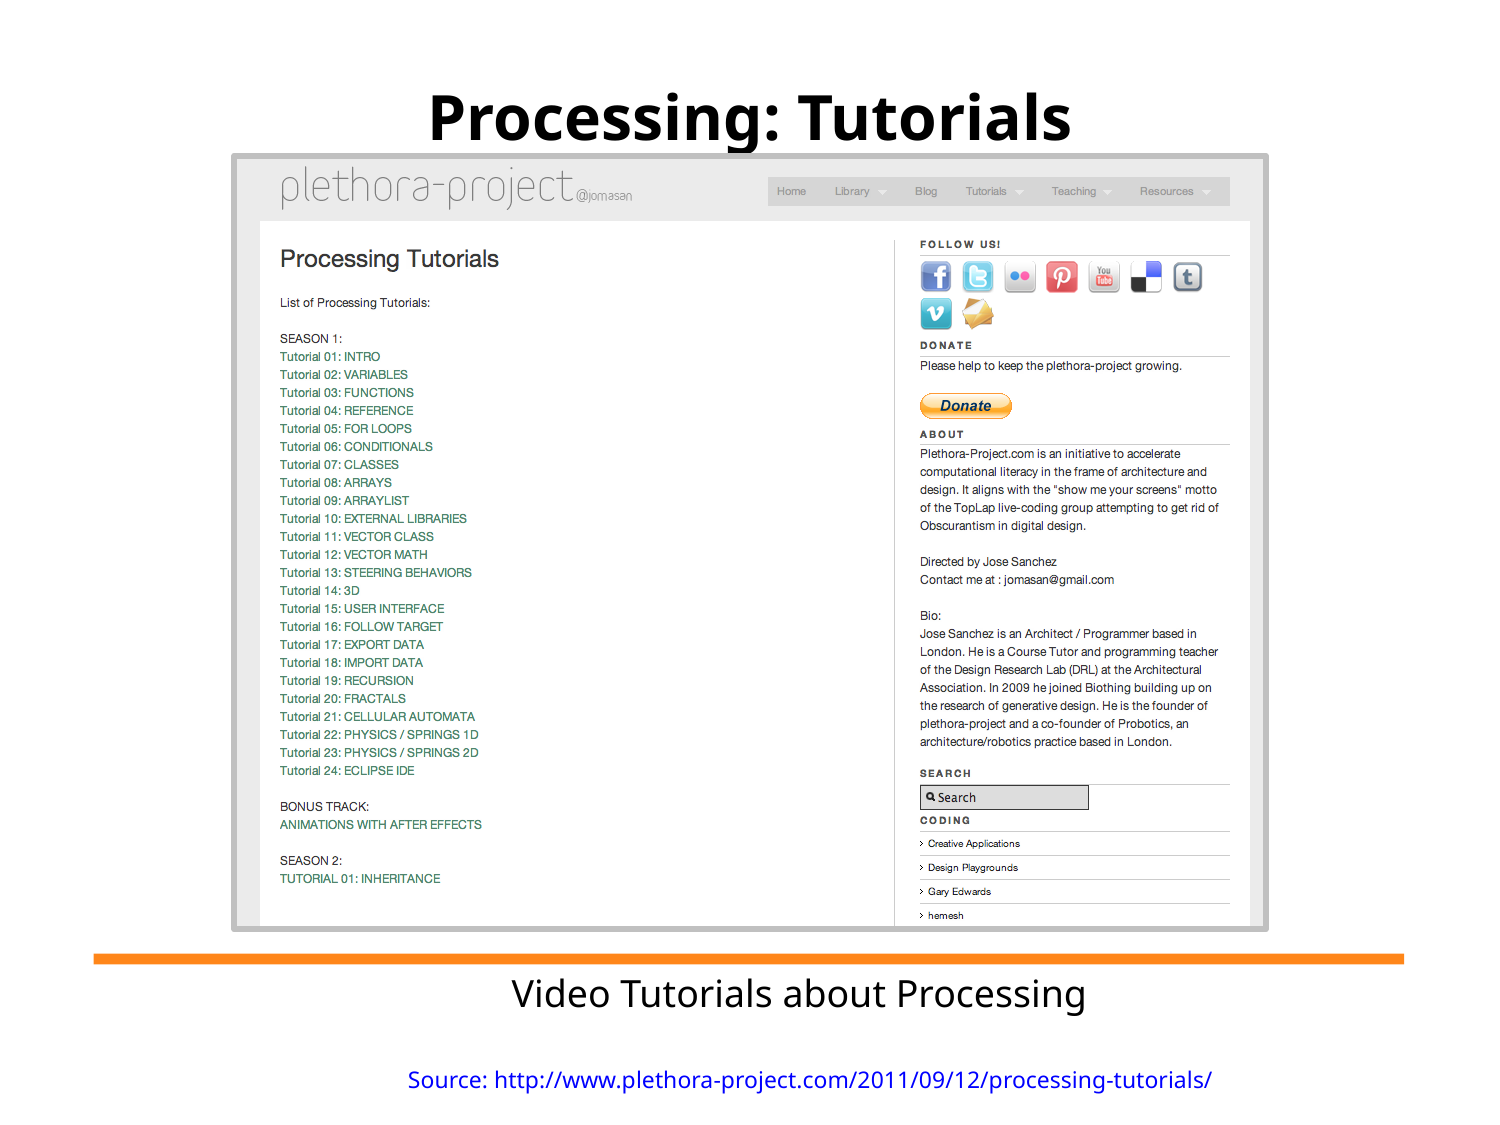

# Processing: Tutorials
Video Tutorials about Processing
Source: http://www.plethora-project.com/2011/09/12/processing-tutorials/